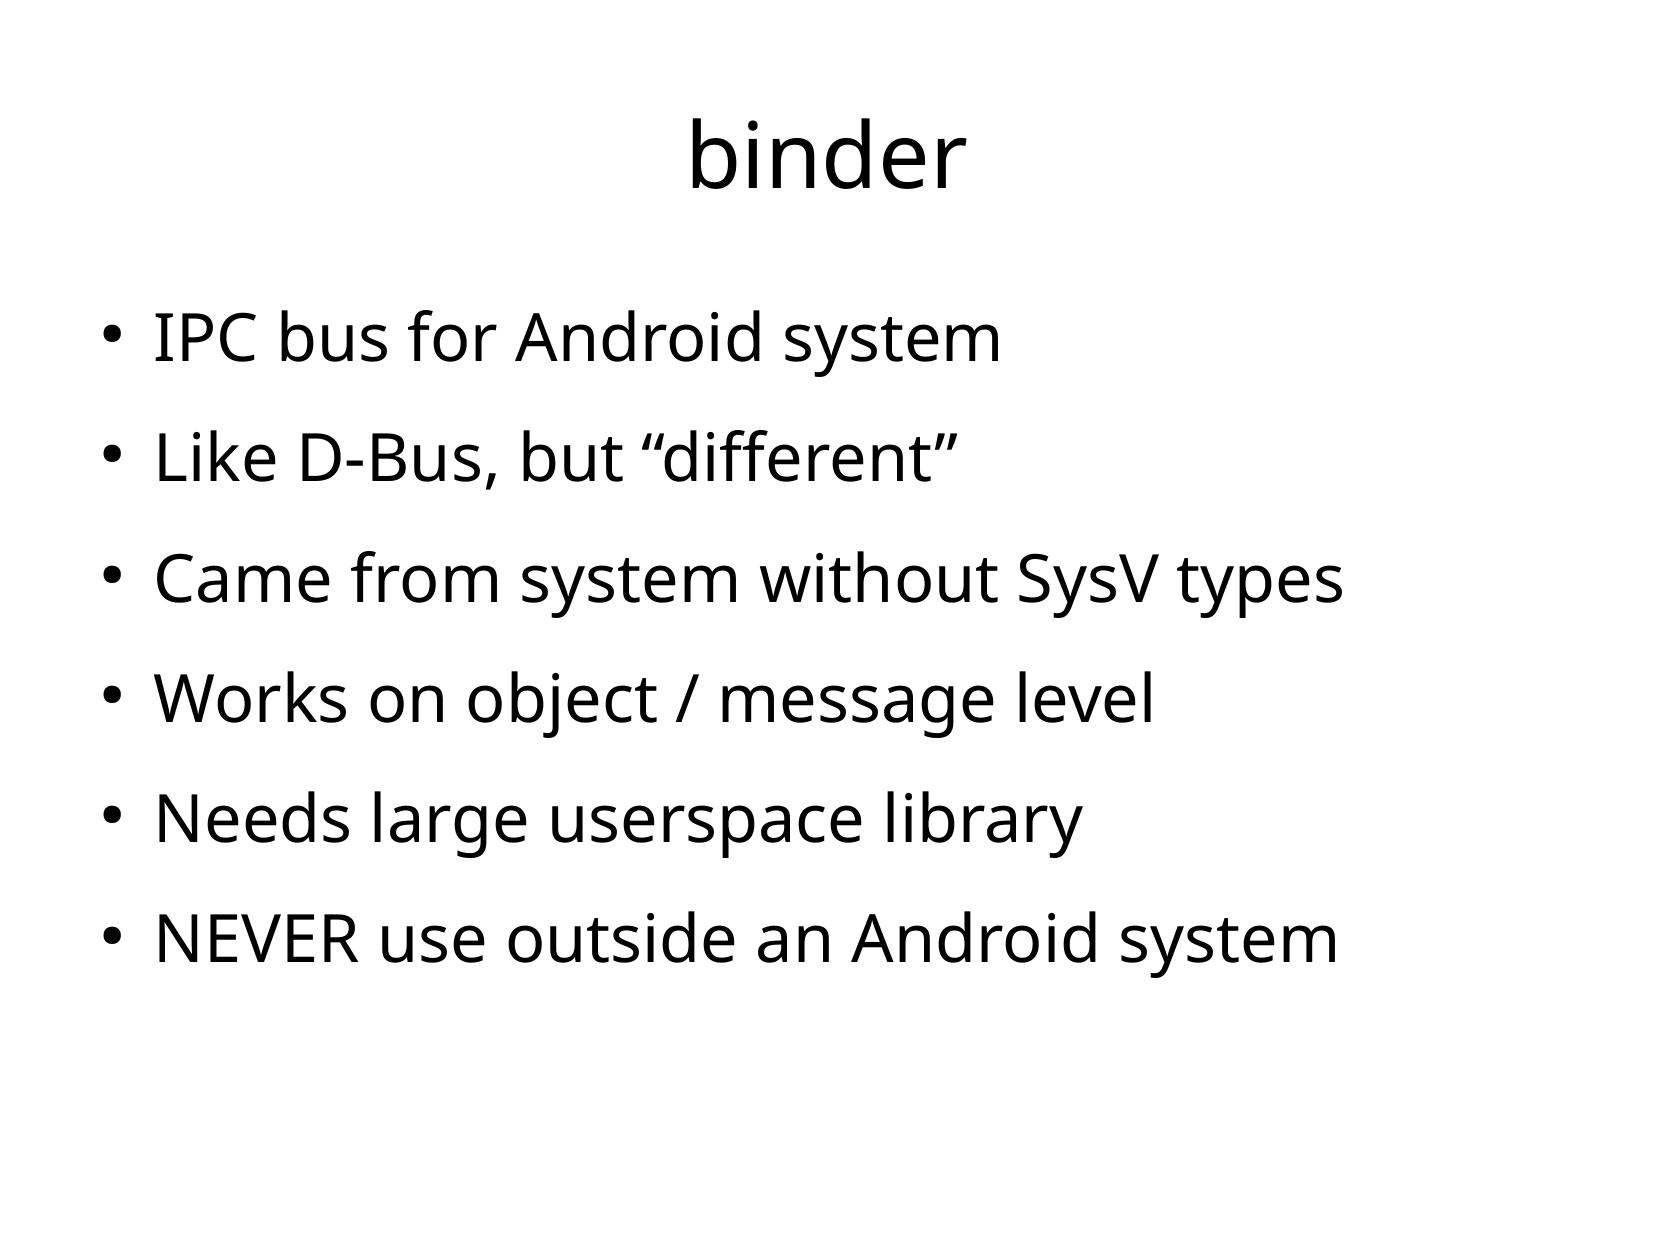

# binder
IPC bus for Android system
Like D-Bus, but “different”
Came from system without SysV types
Works on object / message level
Needs large userspace library
NEVER use outside an Android system